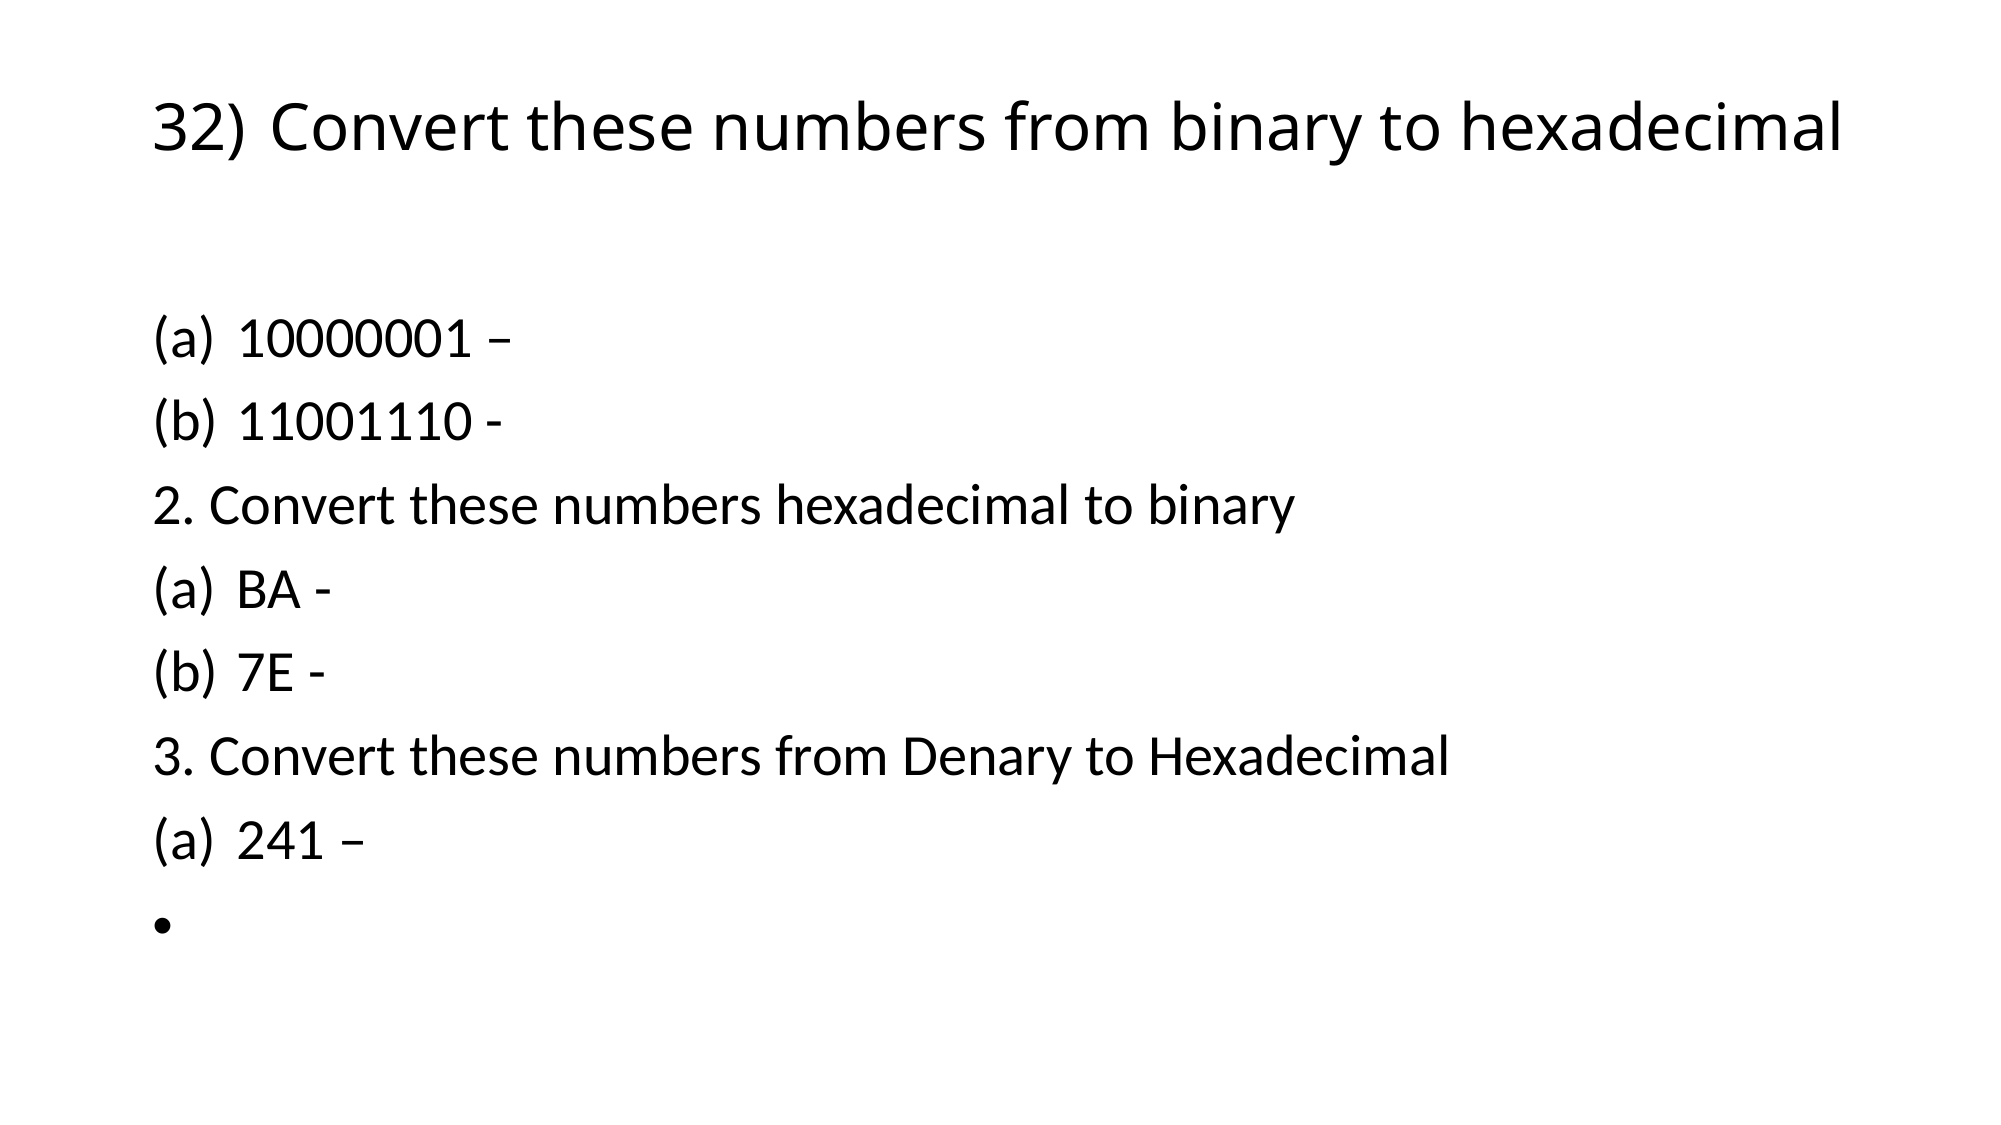

# 32)	Convert these numbers from binary to hexadecimal
10000001 –
11001110 -
2. Convert these numbers hexadecimal to binary
BA -
7E -
3. Convert these numbers from Denary to Hexadecimal
241 –